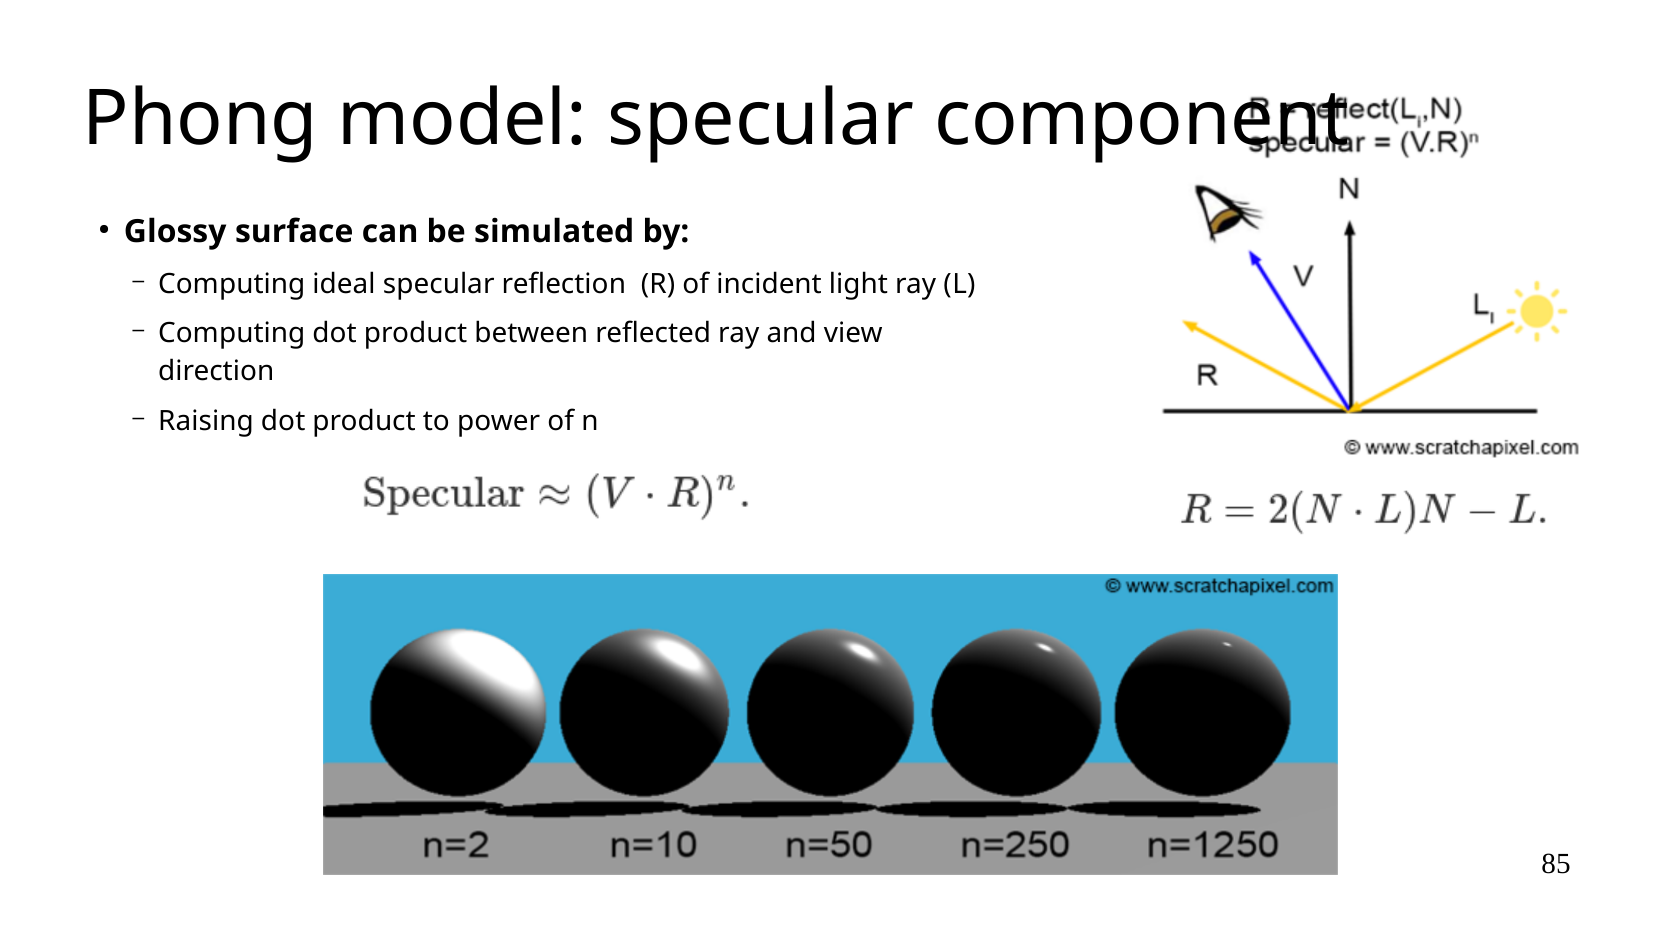

# Phong model: specular component
Glossy surface can be simulated by:
Computing ideal specular reflection (R) of incident light ray (L)
Computing dot product between reflected ray and view direction
Raising dot product to power of n
85